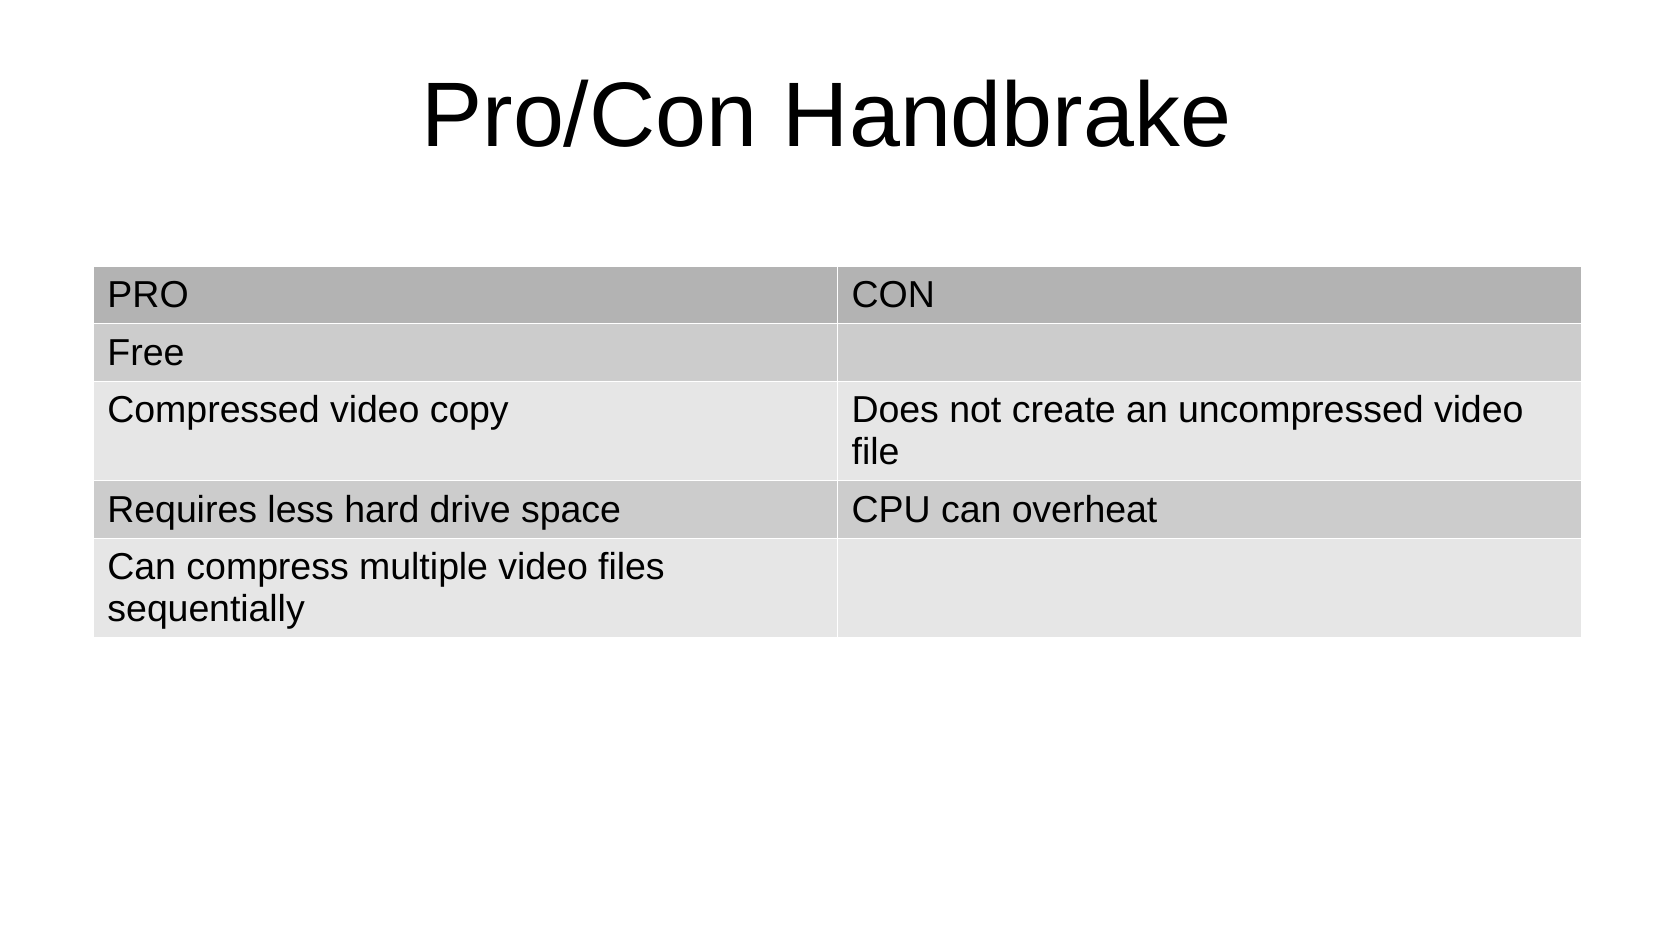

# Pro/Con Handbrake
| PRO | CON |
| --- | --- |
| Free | |
| Compressed video copy | Does not create an uncompressed video file |
| Requires less hard drive space | CPU can overheat |
| Can compress multiple video files sequentially | |